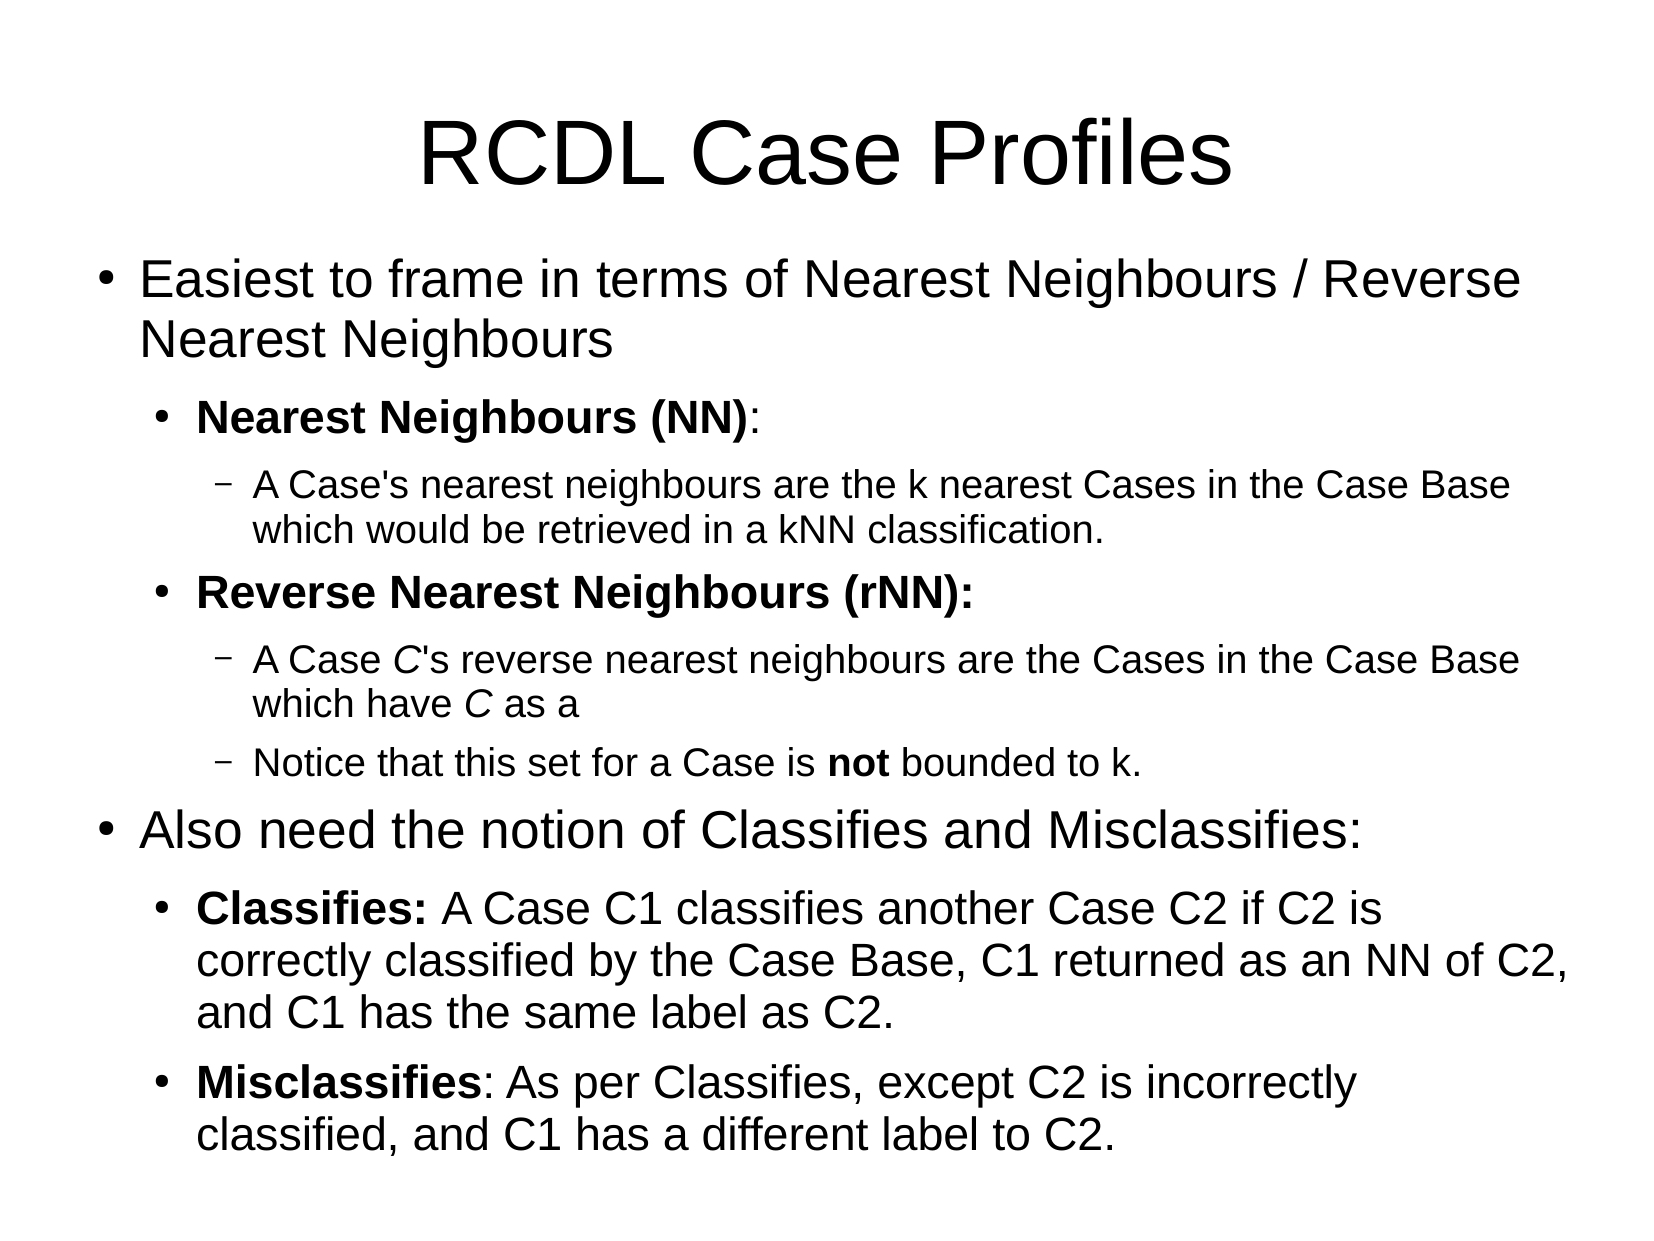

# RCDL Case Profiles
Easiest to frame in terms of Nearest Neighbours / Reverse Nearest Neighbours
Nearest Neighbours (NN):
A Case's nearest neighbours are the k nearest Cases in the Case Base which would be retrieved in a kNN classification.
Reverse Nearest Neighbours (rNN):
A Case C's reverse nearest neighbours are the Cases in the Case Base which have C as a
Notice that this set for a Case is not bounded to k.
Also need the notion of Classifies and Misclassifies:
Classifies: A Case C1 classifies another Case C2 if C2 is correctly classified by the Case Base, C1 returned as an NN of C2, and C1 has the same label as C2.
Misclassifies: As per Classifies, except C2 is incorrectly classified, and C1 has a different label to C2.